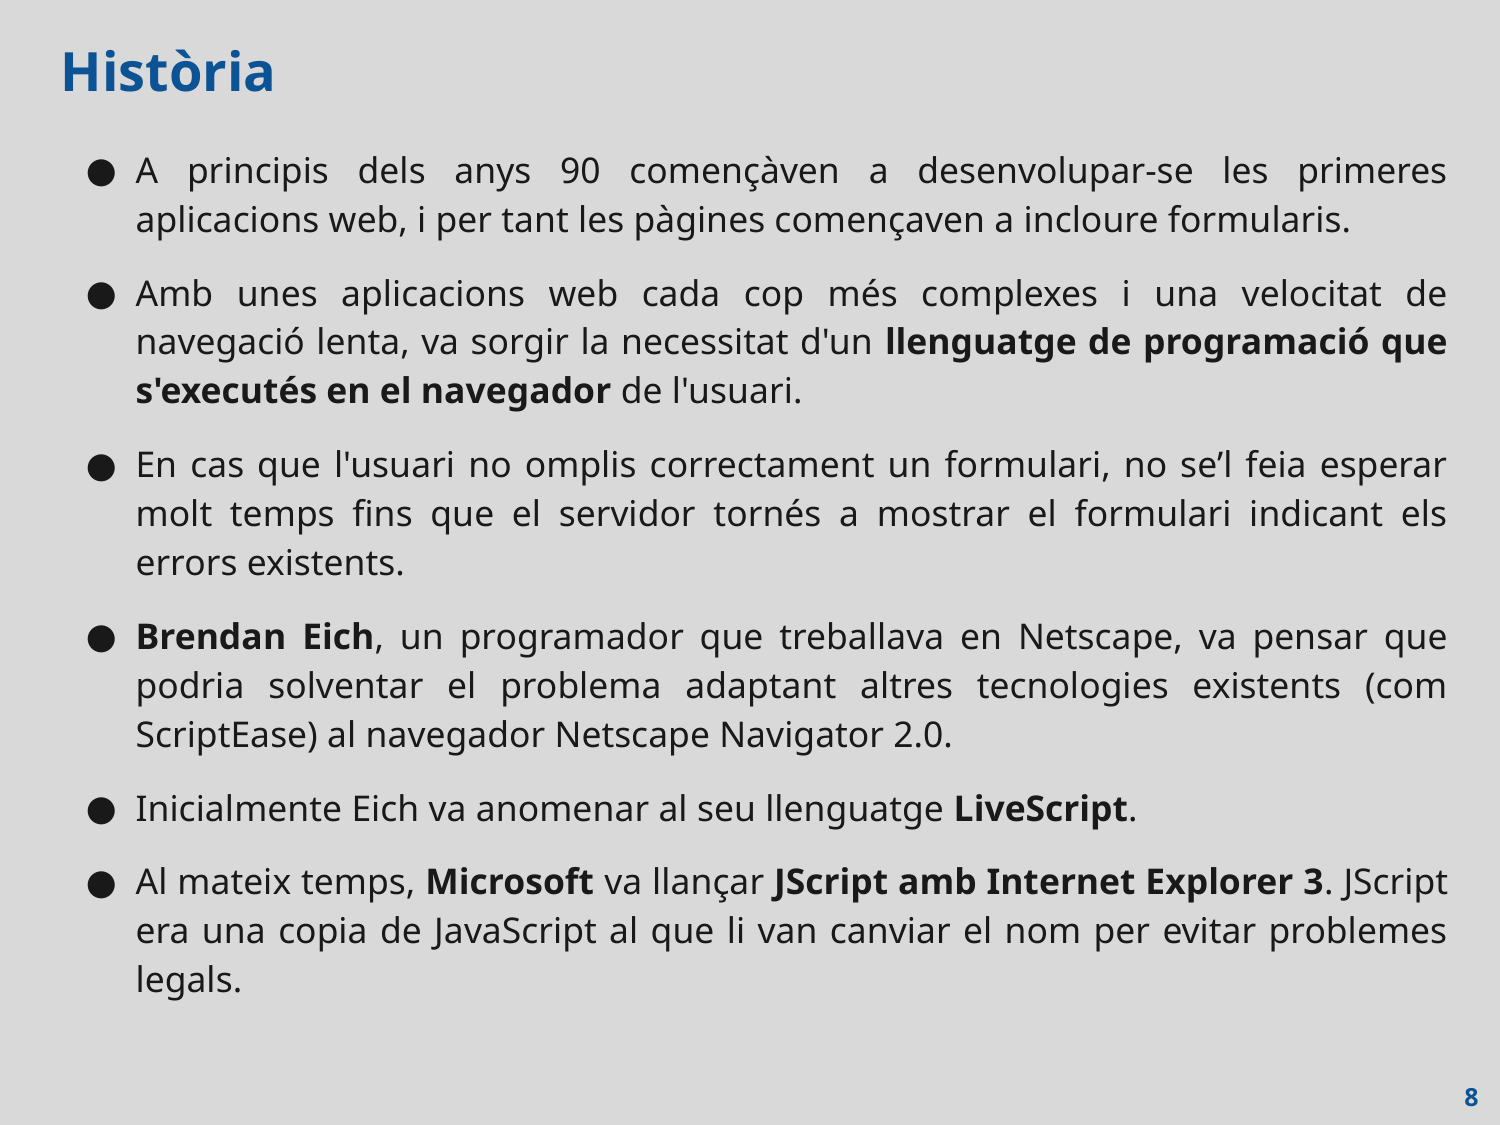

# Història
A principis dels anys 90 començàven a desenvolupar-se les primeres aplicacions web, i per tant les pàgines començaven a incloure formularis.
Amb unes aplicacions web cada cop més complexes i una velocitat de navegació lenta, va sorgir la necessitat d'un llenguatge de programació que s'executés en el navegador de l'usuari.
En cas que l'usuari no omplis correctament un formulari, no se’l feia esperar molt temps fins que el servidor tornés a mostrar el formulari indicant els errors existents.
Brendan Eich, un programador que treballava en Netscape, va pensar que podria solventar el problema adaptant altres tecnologies existents (com ScriptEase) al navegador Netscape Navigator 2.0.
Inicialmente Eich va anomenar al seu llenguatge LiveScript.
Al mateix temps, Microsoft va llançar JScript amb Internet Explorer 3. JScript era una copia de JavaScript al que li van canviar el nom per evitar problemes legals.